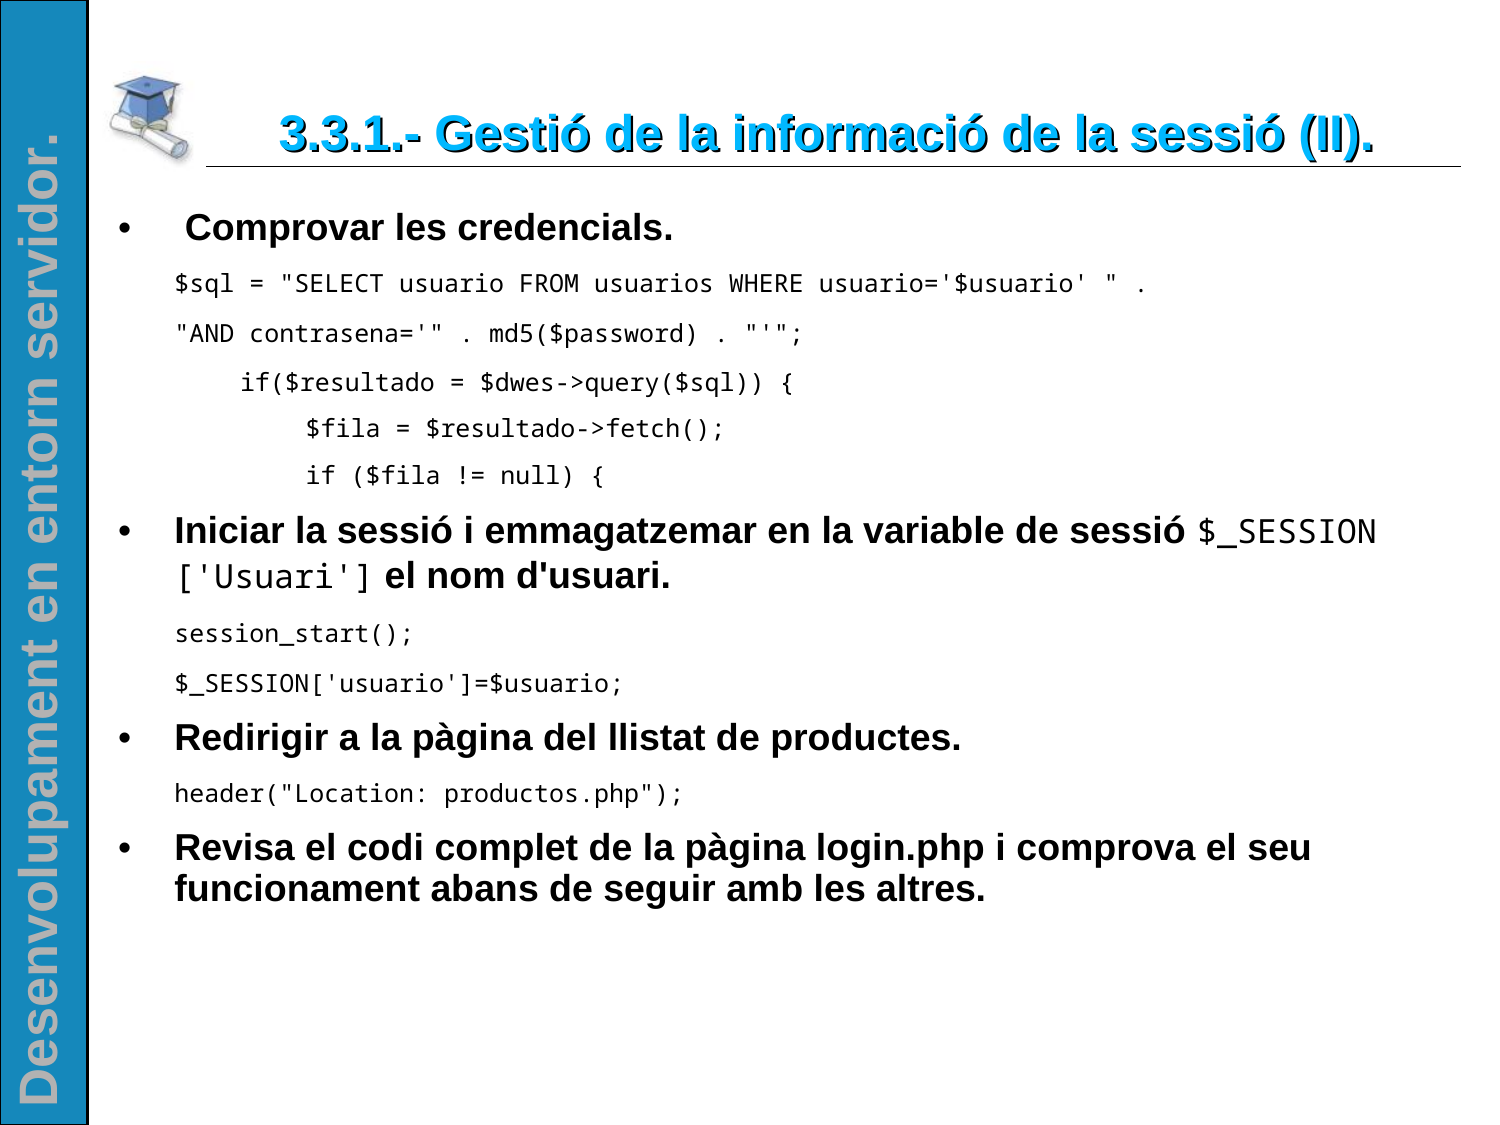

# 3.3.1.- Gestió de la informació de la sessió (II).
 Comprovar les credencials.
$sql = "SELECT usuario FROM usuarios WHERE usuario='$usuario' " .
"AND contrasena='" . md5($password) . "'";
if($resultado = $dwes->query($sql)) {
$fila = $resultado->fetch();
if ($fila != null) {
Iniciar la sessió i emmagatzemar en la variable de sessió $_SESSION ['Usuari'] el nom d'usuari.
session_start();
$_SESSION['usuario']=$usuario;
Redirigir a la pàgina del llistat de productes.
header("Location: productos.php");
Revisa el codi complet de la pàgina login.php i comprova el seu funcionament abans de seguir amb les altres.